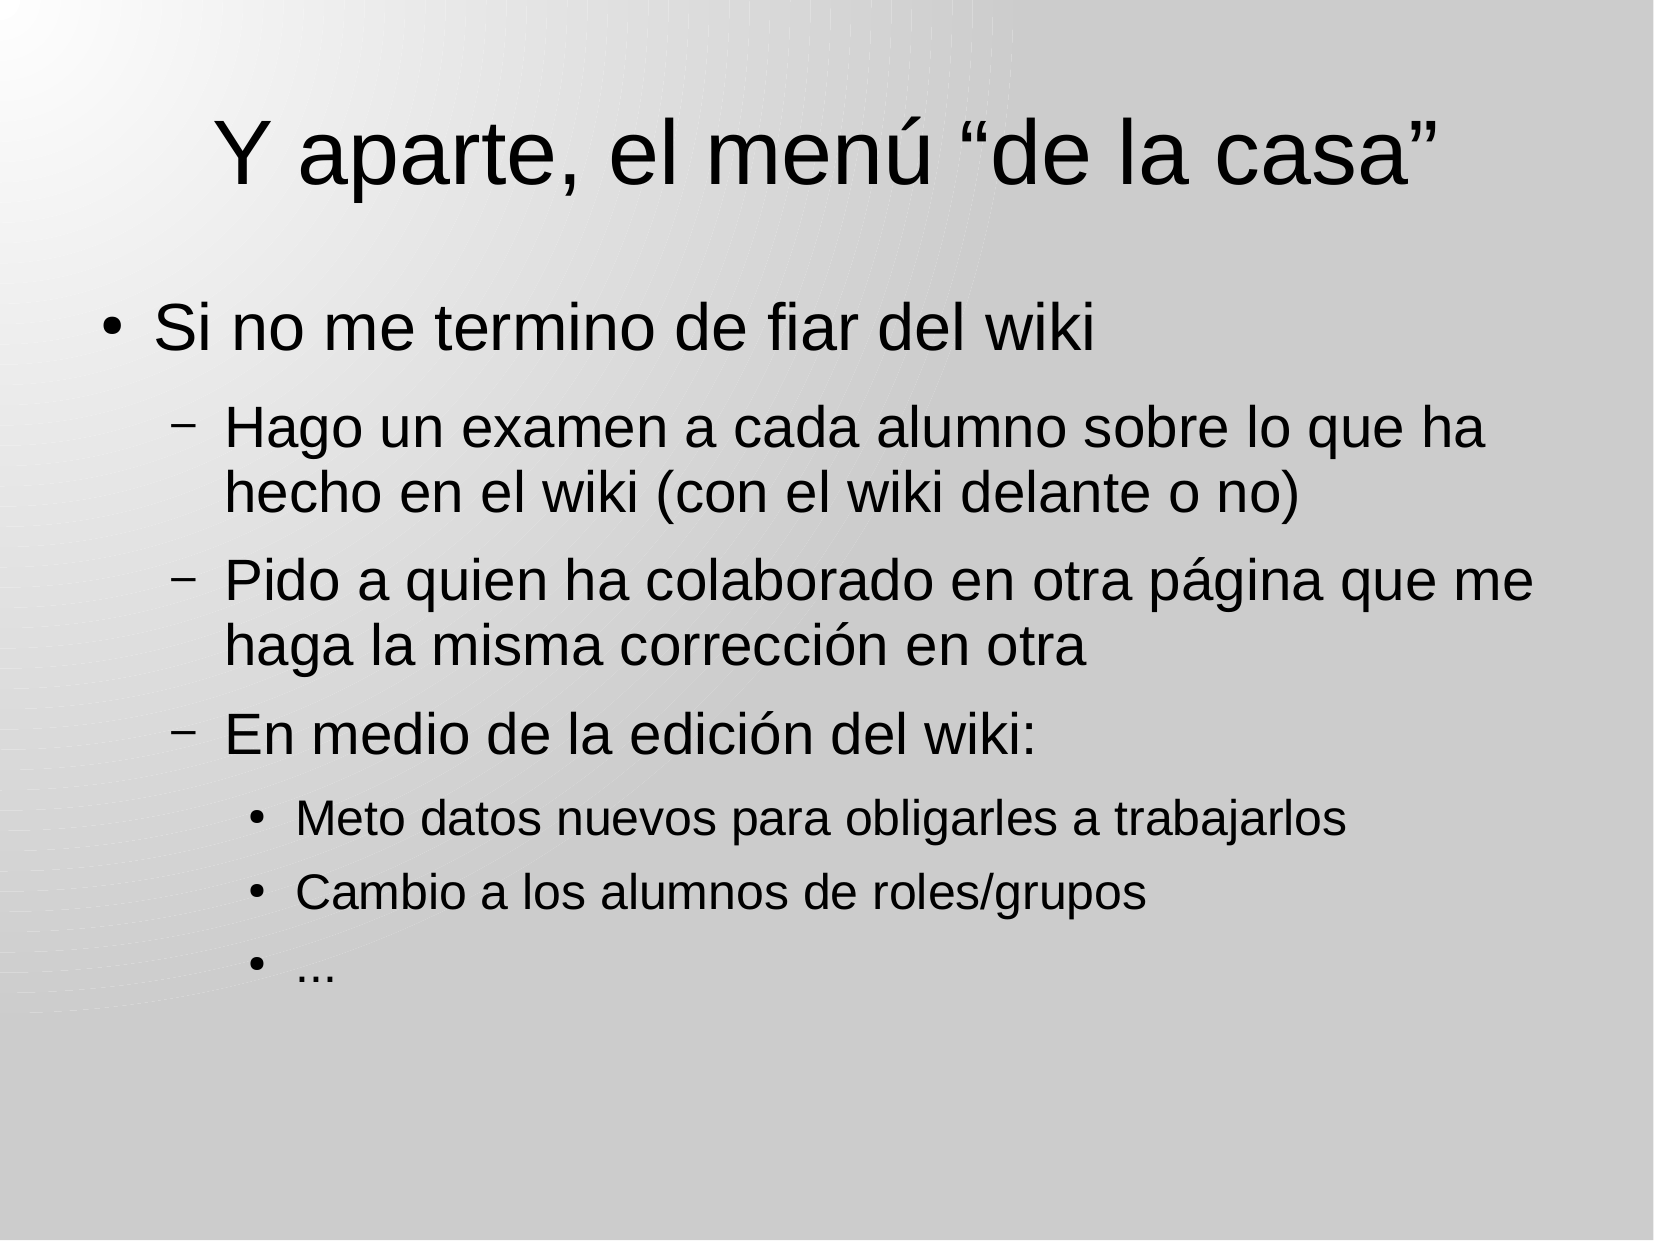

# Y aparte, el menú “de la casa”
Si no me termino de fiar del wiki
Hago un examen a cada alumno sobre lo que ha hecho en el wiki (con el wiki delante o no)
Pido a quien ha colaborado en otra página que me haga la misma corrección en otra
En medio de la edición del wiki:
Meto datos nuevos para obligarles a trabajarlos
Cambio a los alumnos de roles/grupos
...